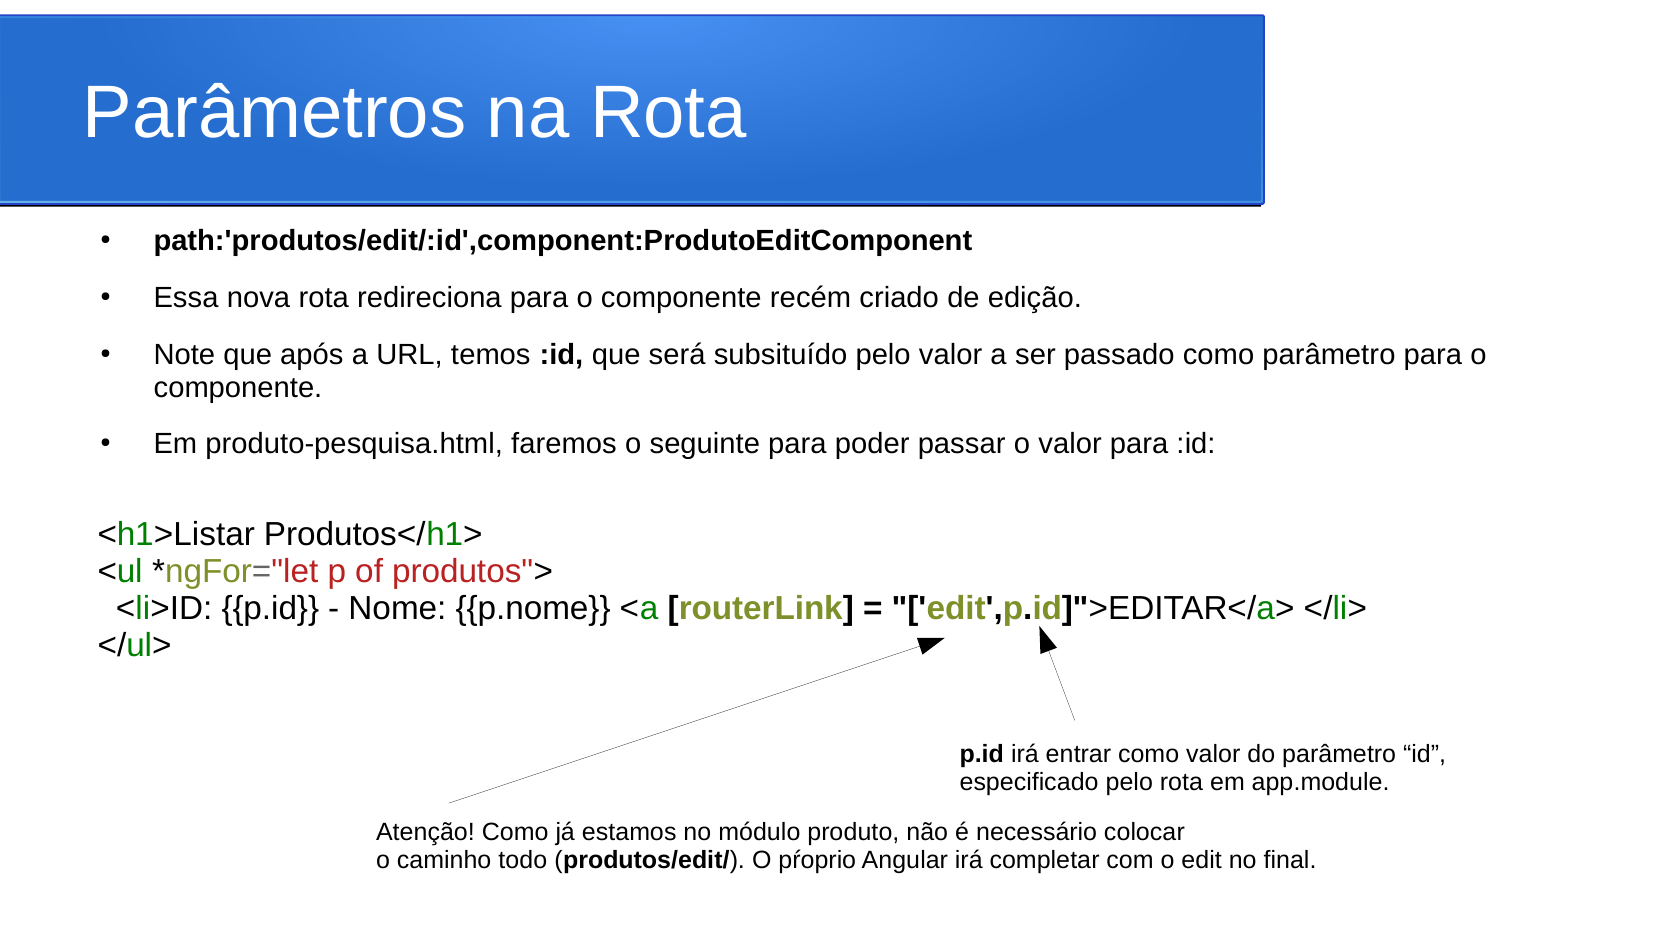

# Parâmetros na Rota
path:'produtos/edit/:id',component:ProdutoEditComponent
Essa nova rota redireciona para o componente recém criado de edição.
Note que após a URL, temos :id, que será subsituído pelo valor a ser passado como parâmetro para o componente.
Em produto-pesquisa.html, faremos o seguinte para poder passar o valor para :id:
<h1>Listar Produtos</h1>
<ul *ngFor="let p of produtos">
 <li>ID: {{p.id}} - Nome: {{p.nome}} <a [routerLink] = "['edit',p.id]">EDITAR</a> </li>
</ul>
p.id irá entrar como valor do parâmetro “id”,
especificado pelo rota em app.module.
Atenção! Como já estamos no módulo produto, não é necessário colocar
o caminho todo (produtos/edit/). O pŕoprio Angular irá completar com o edit no final.